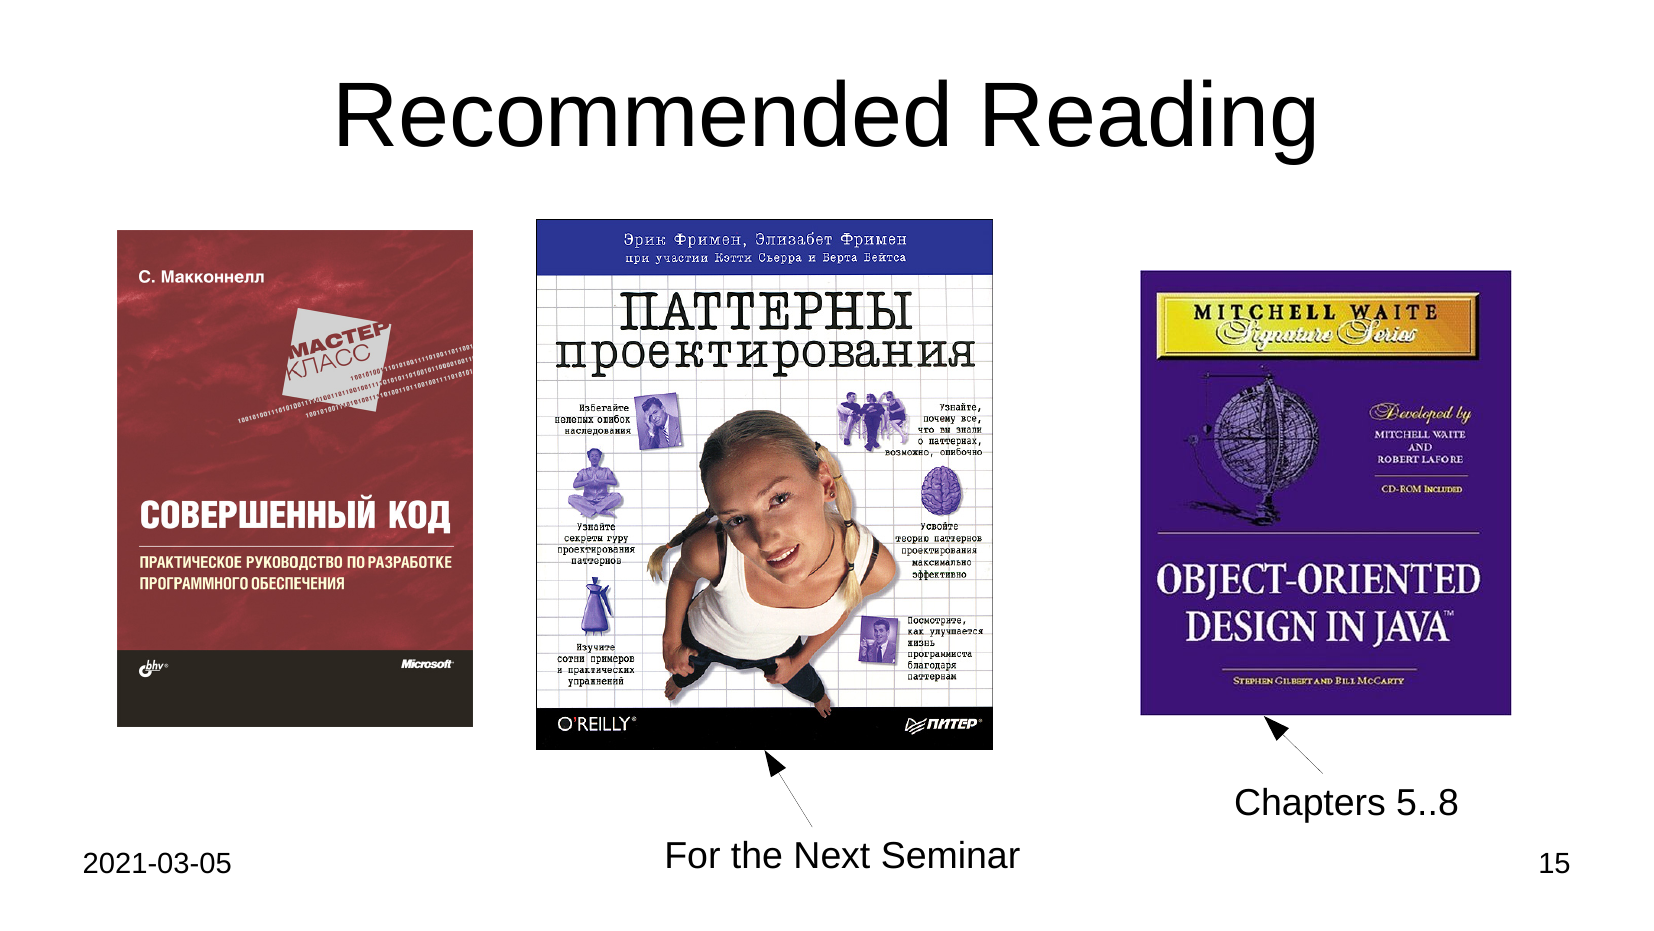

# Recommended Reading
Chapters 5..8
For the Next Seminar
2021-03-05
15